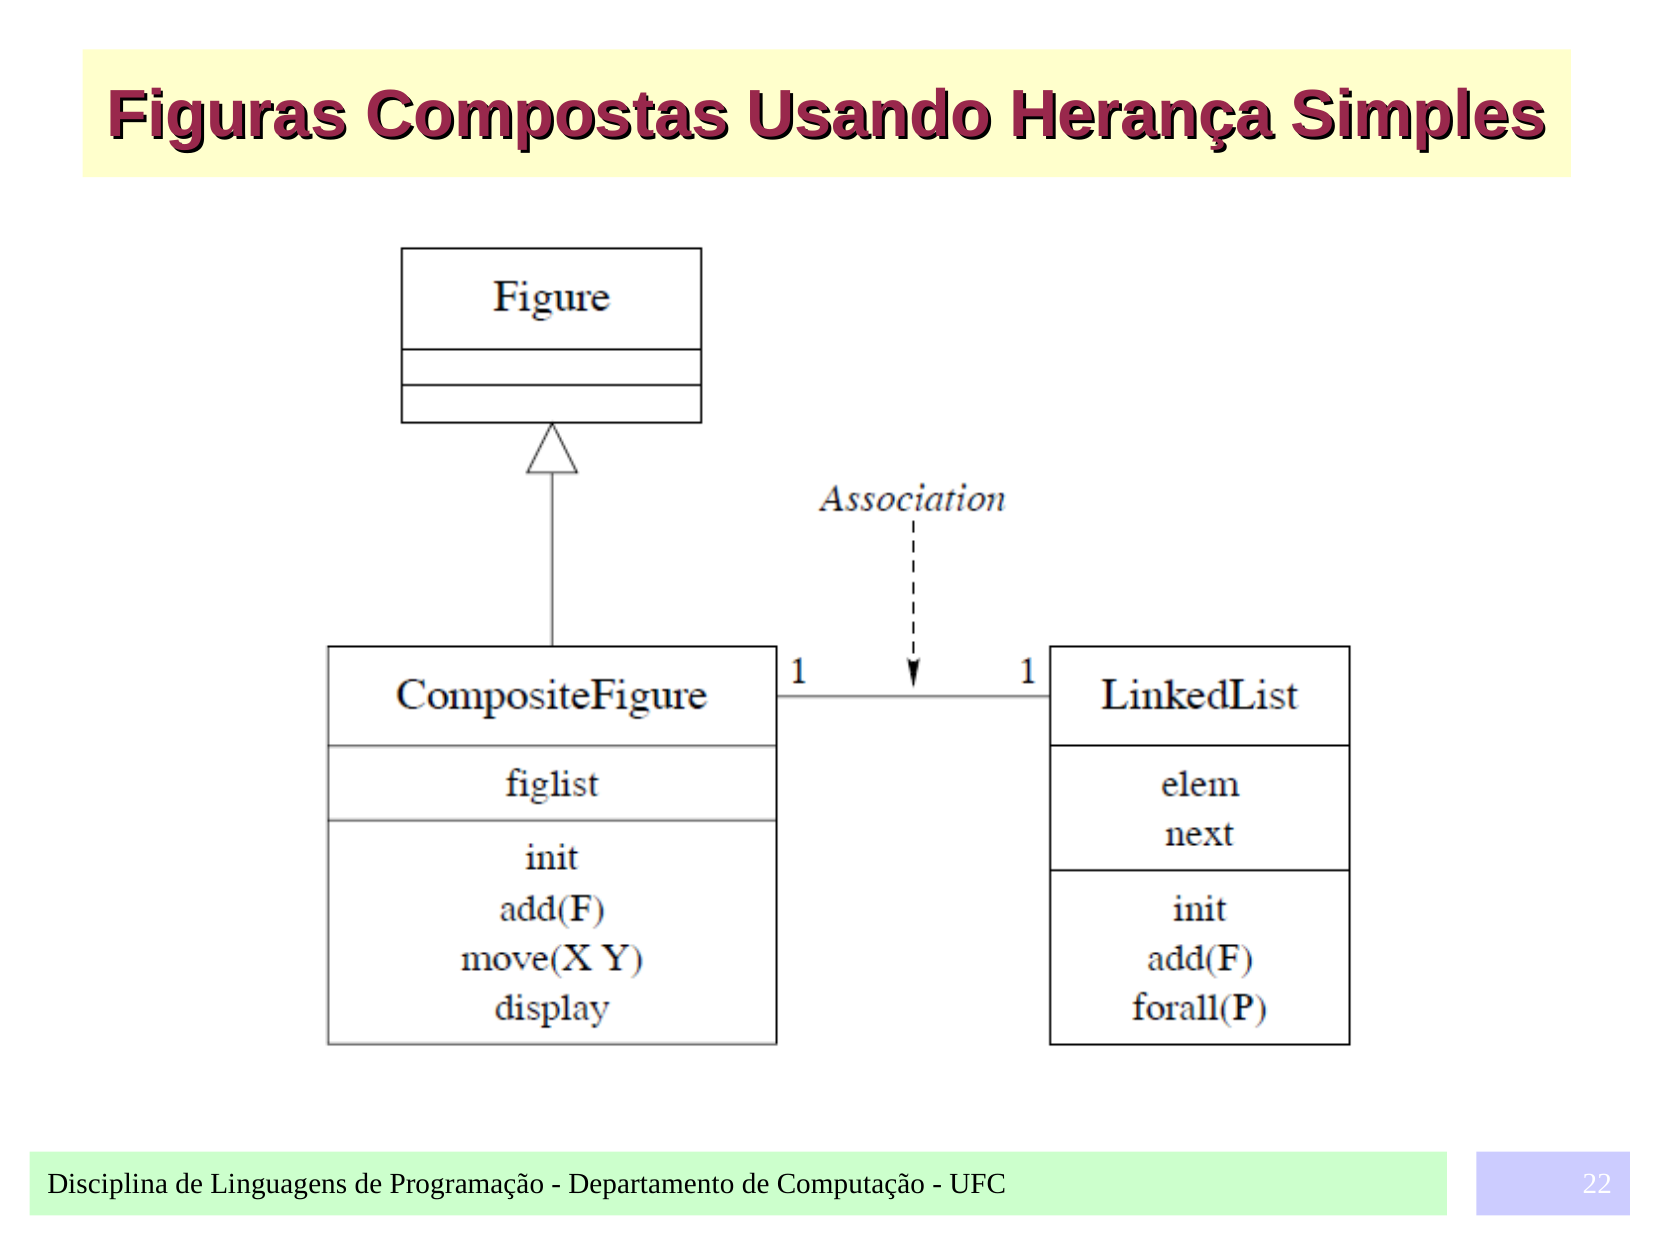

# Figuras Compostas Usando Herança Simples
Disciplina de Linguagens de Programação - Departamento de Computação - UFC
22